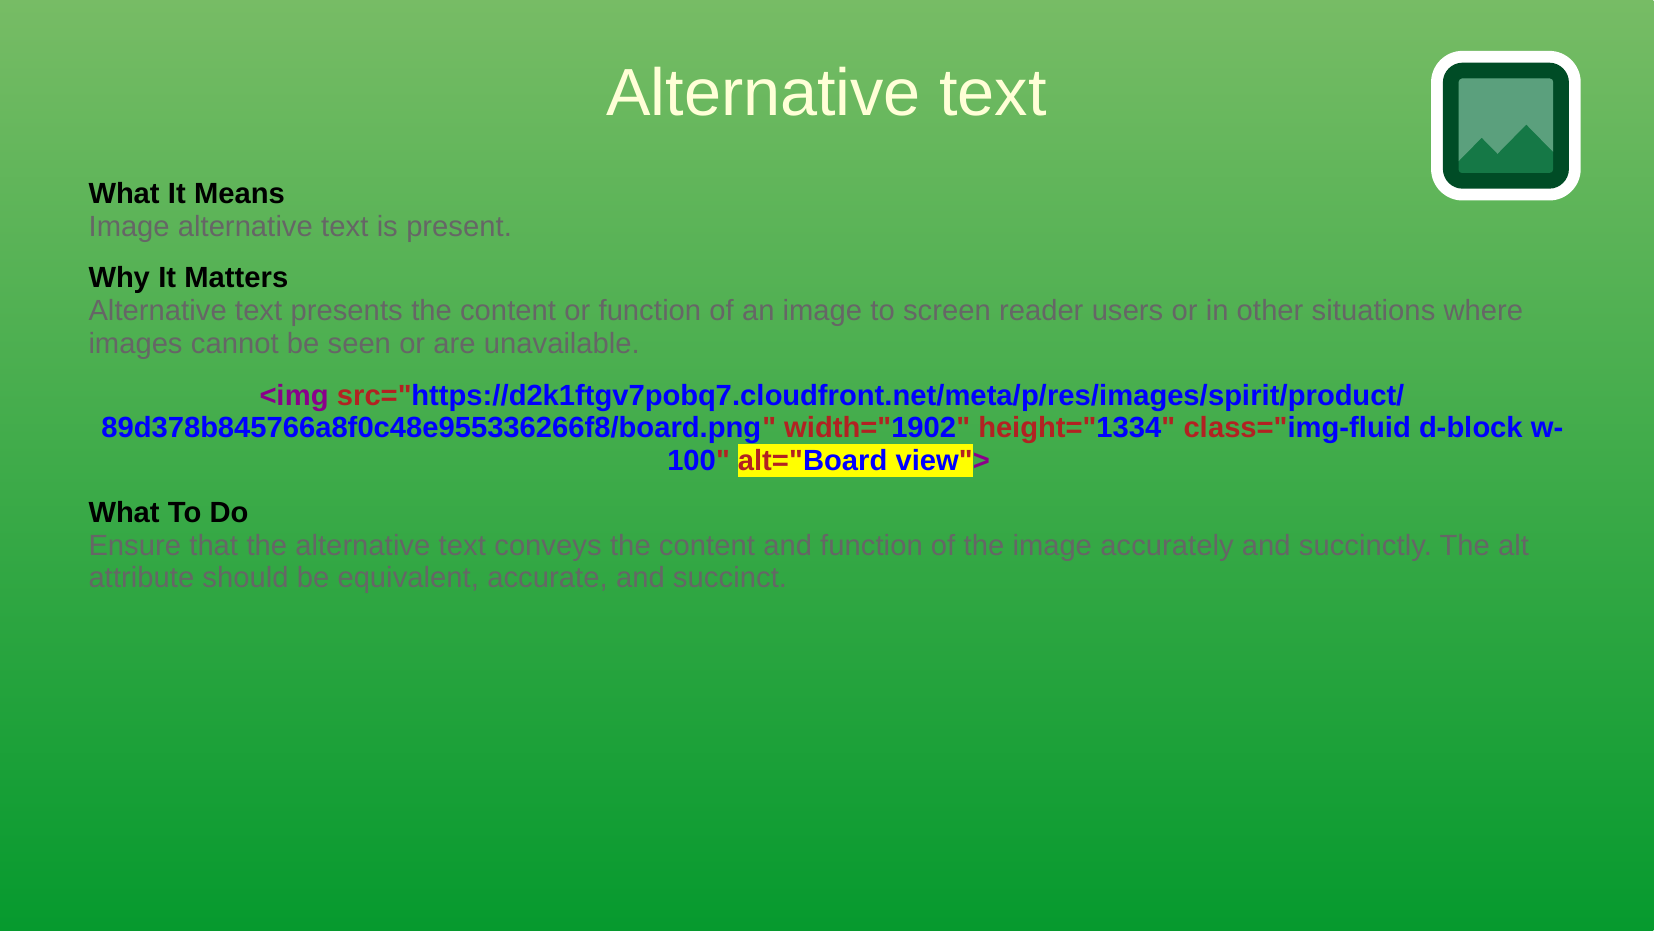

# Alternative text
What It Means
Image alternative text is present.
Why It Matters
Alternative text presents the content or function of an image to screen reader users or in other situations where images cannot be seen or are unavailable.
<img src="https://d2k1ftgv7pobq7.cloudfront.net/meta/p/res/images/spirit/product/89d378b845766a8f0c48e955336266f8/board.png" width="1902" height="1334" class="img-fluid d-block w-100" alt="Board view">
What To Do
Ensure that the alternative text conveys the content and function of the image accurately and succinctly. The alt attribute should be equivalent, accurate, and succinct.